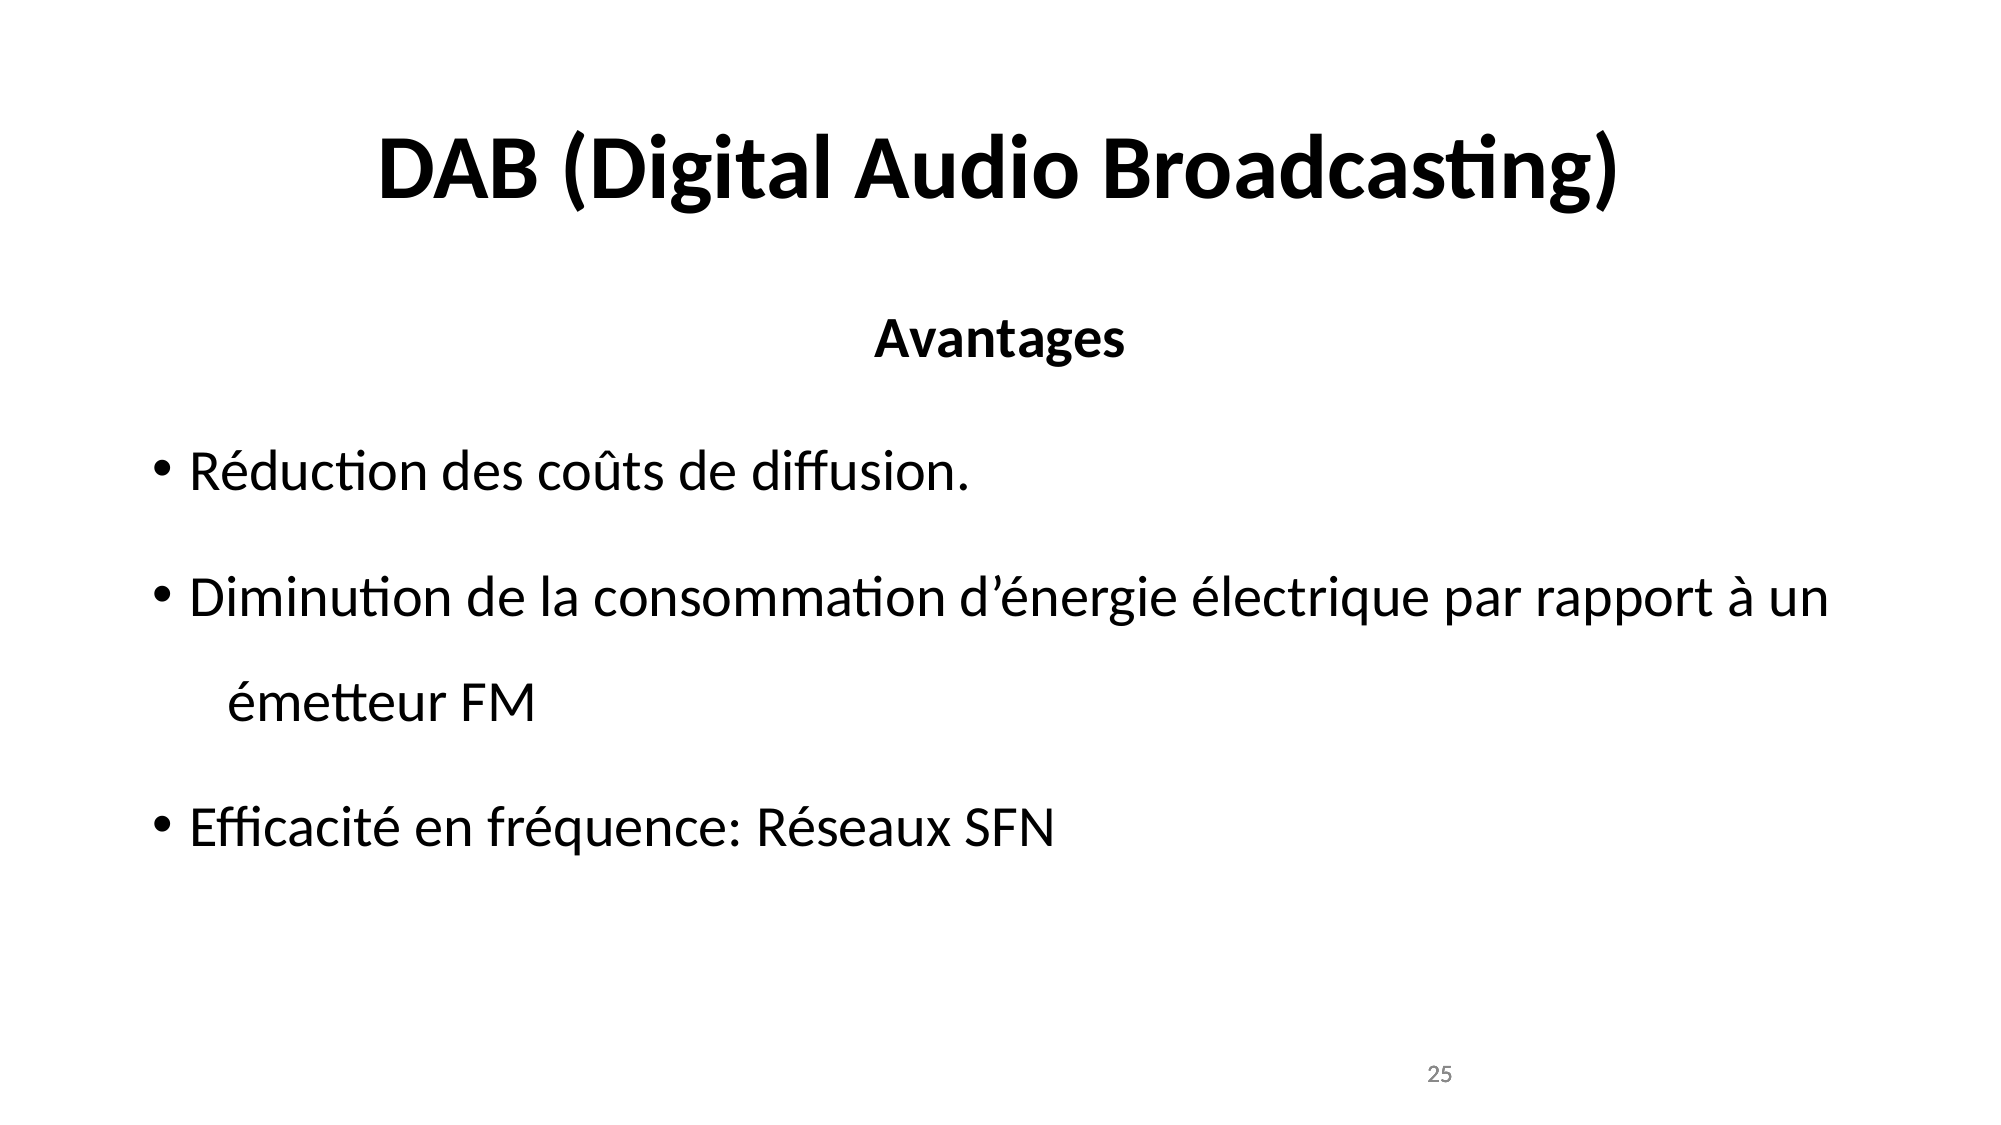

# DAB (Digital Audio Broadcasting)
Réduction des coûts de diffusion.
Diminution de la consommation d’énergie électrique par rapport à un émetteur FM
Efficacité en fréquence: Réseaux SFN
Avantages